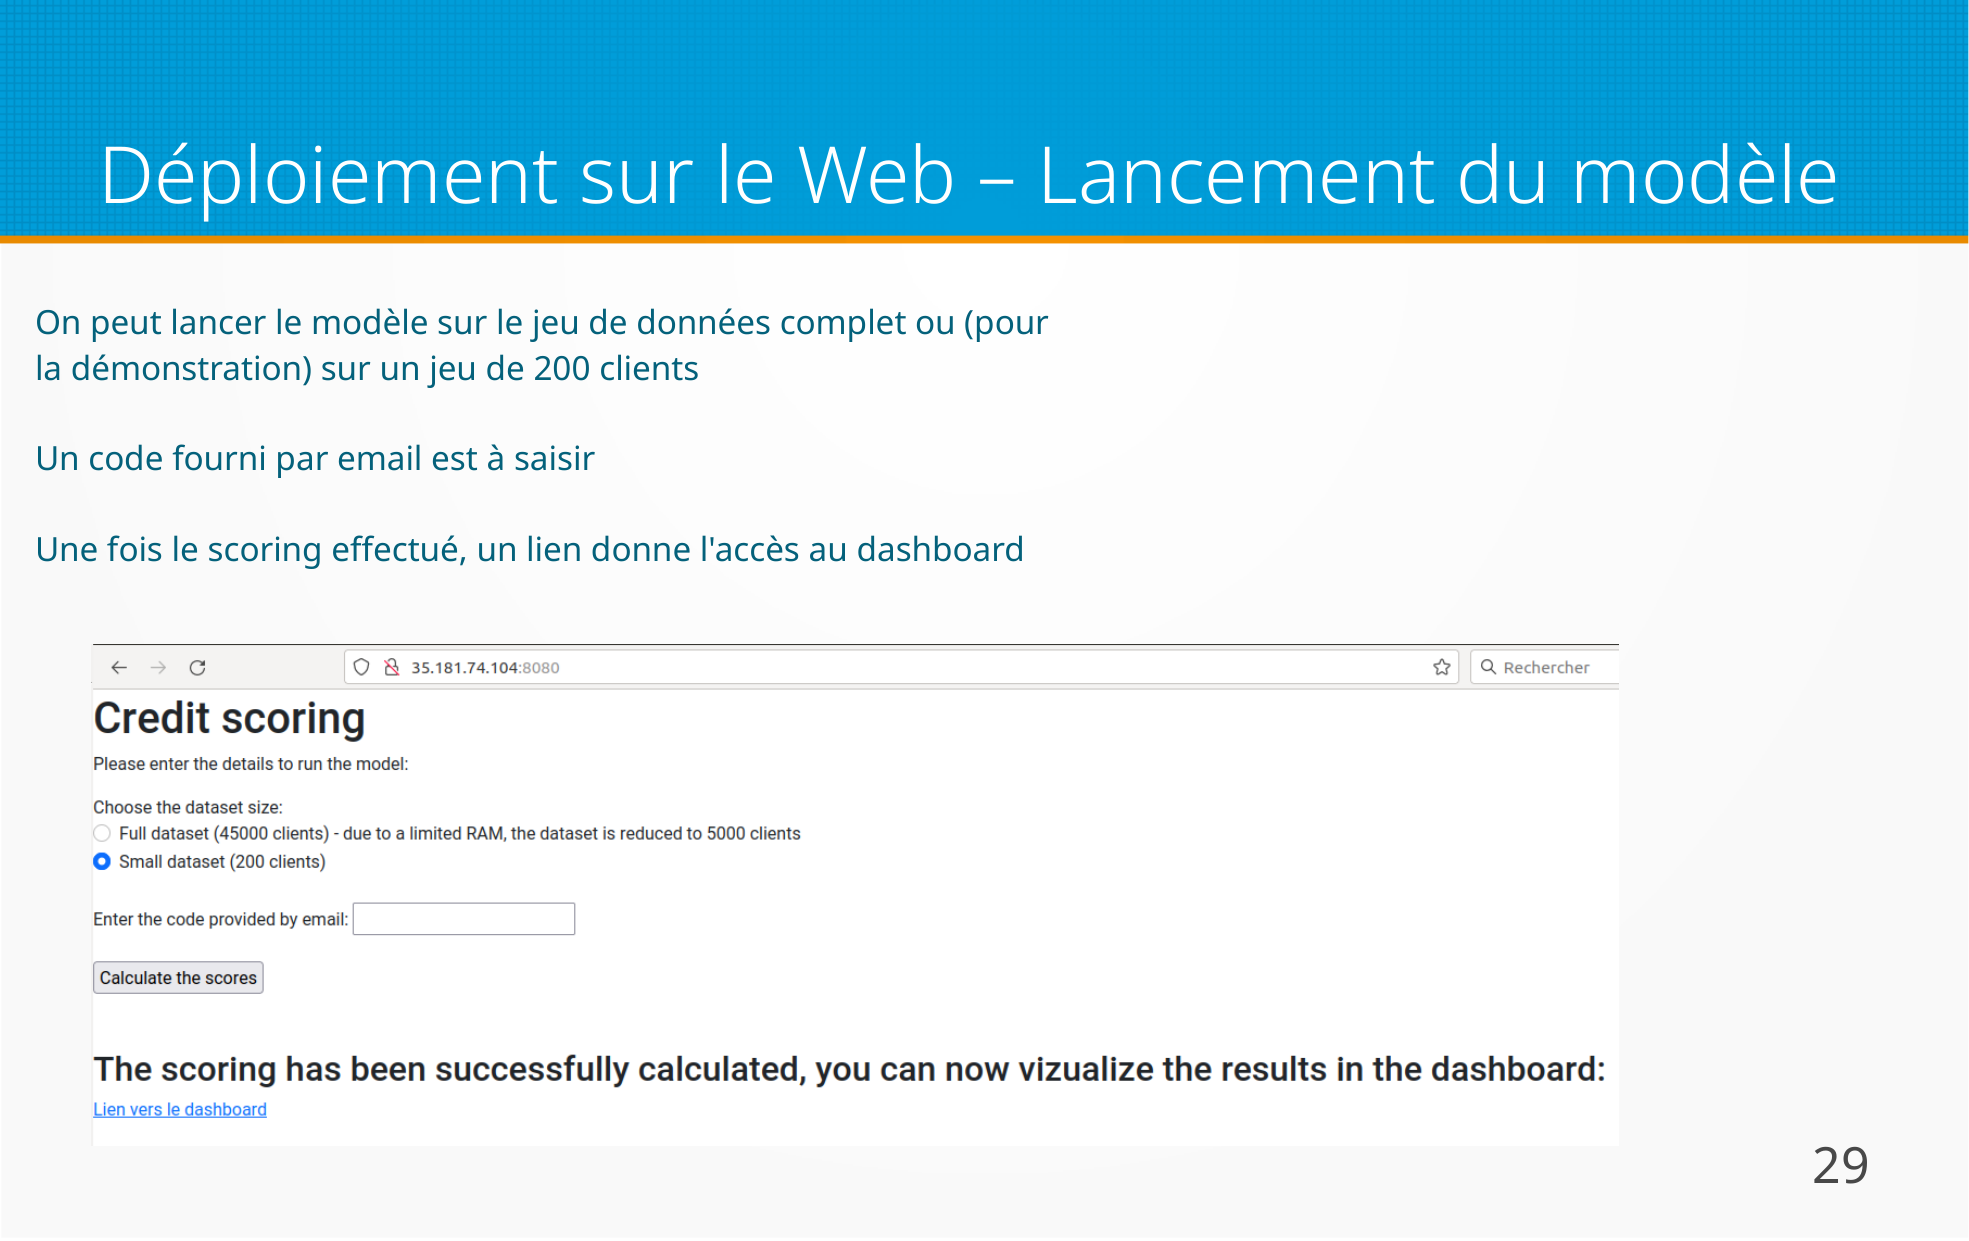

# Déploiement sur le Web – Lancement du modèle
On peut lancer le modèle sur le jeu de données complet ou (pour la démonstration) sur un jeu de 200 clients
Un code fourni par email est à saisir
Une fois le scoring effectué, un lien donne l'accès au dashboard
29